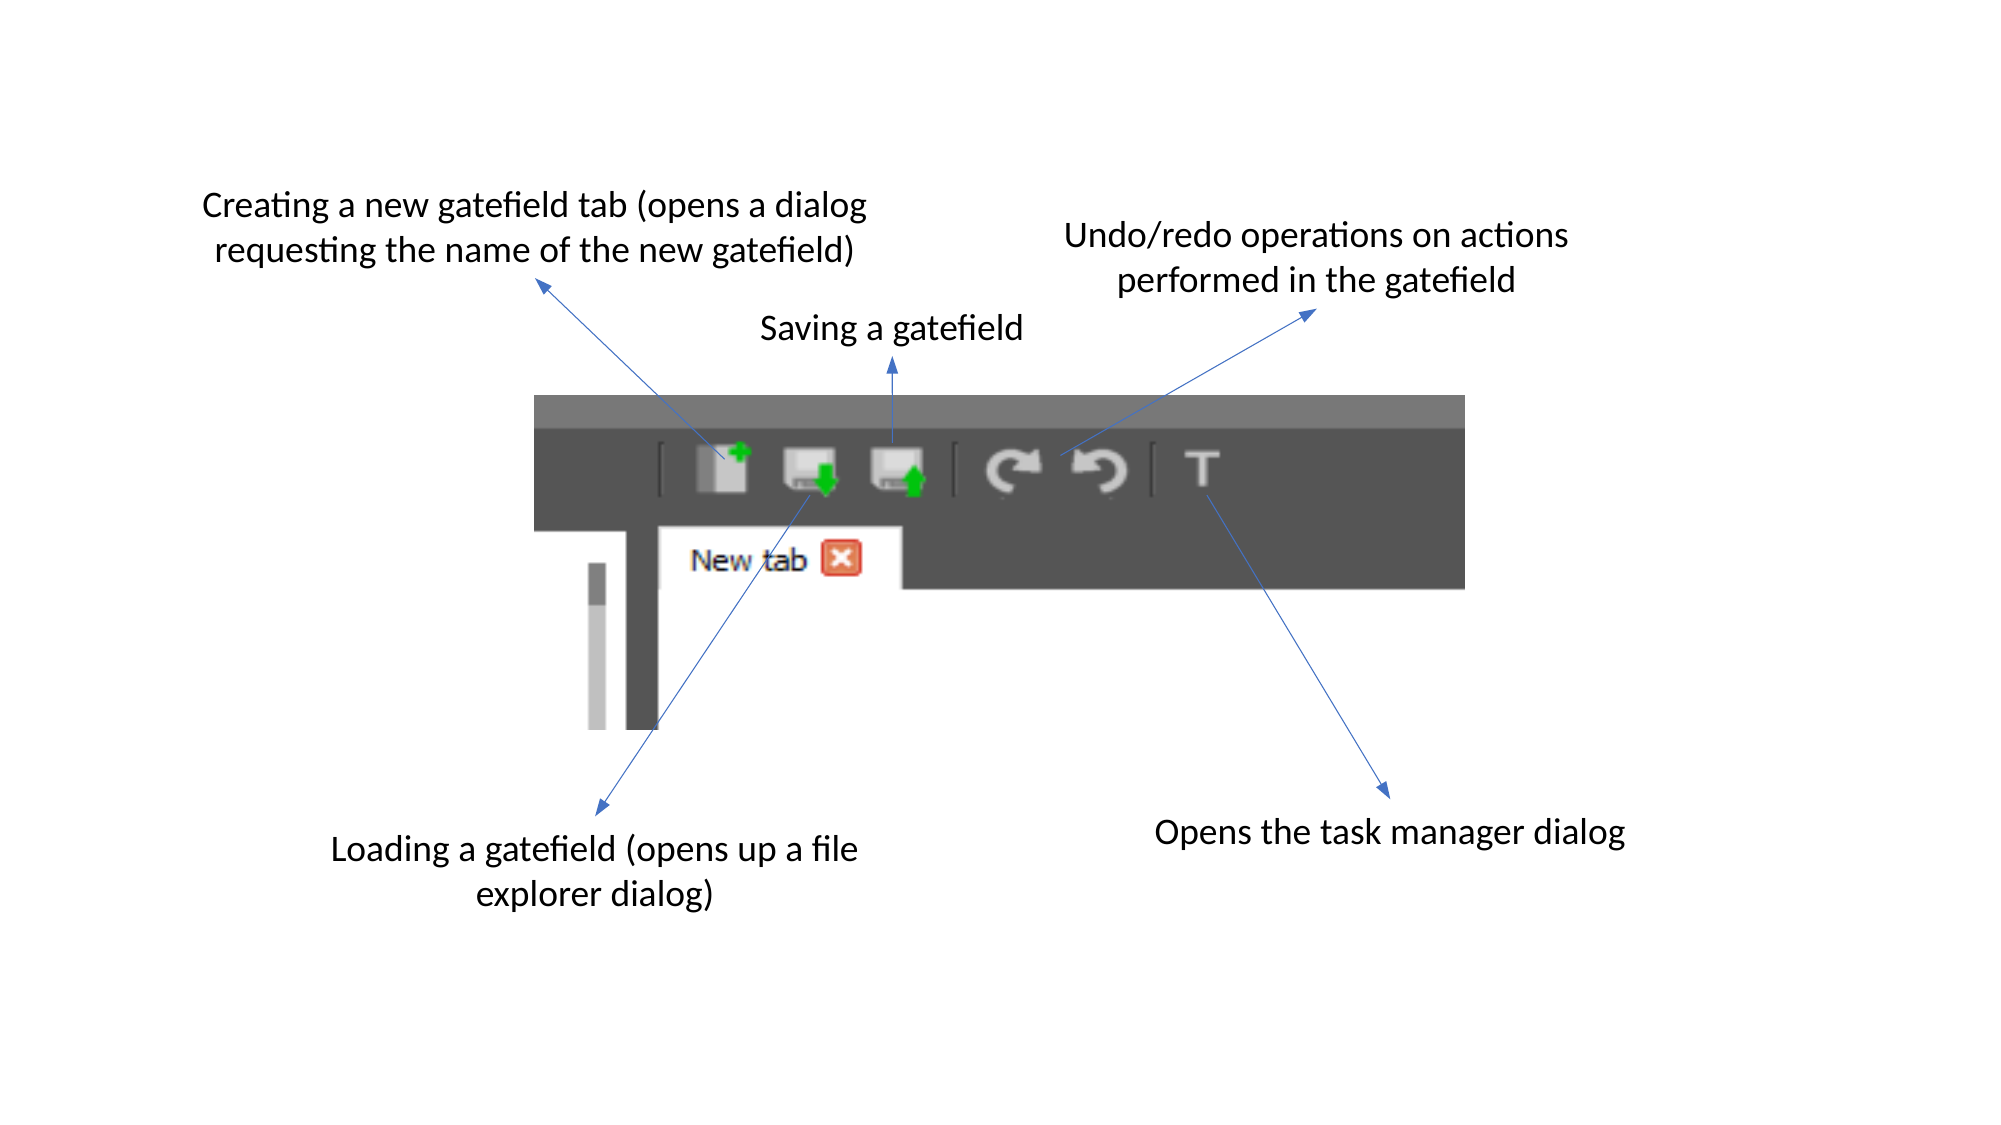

Creating a new gatefield tab (opens a dialog requesting the name of the new gatefield)
Undo/redo operations on actions performed in the gatefield
Saving a gatefield
Opens the task manager dialog
Loading a gatefield (opens up a file explorer dialog)